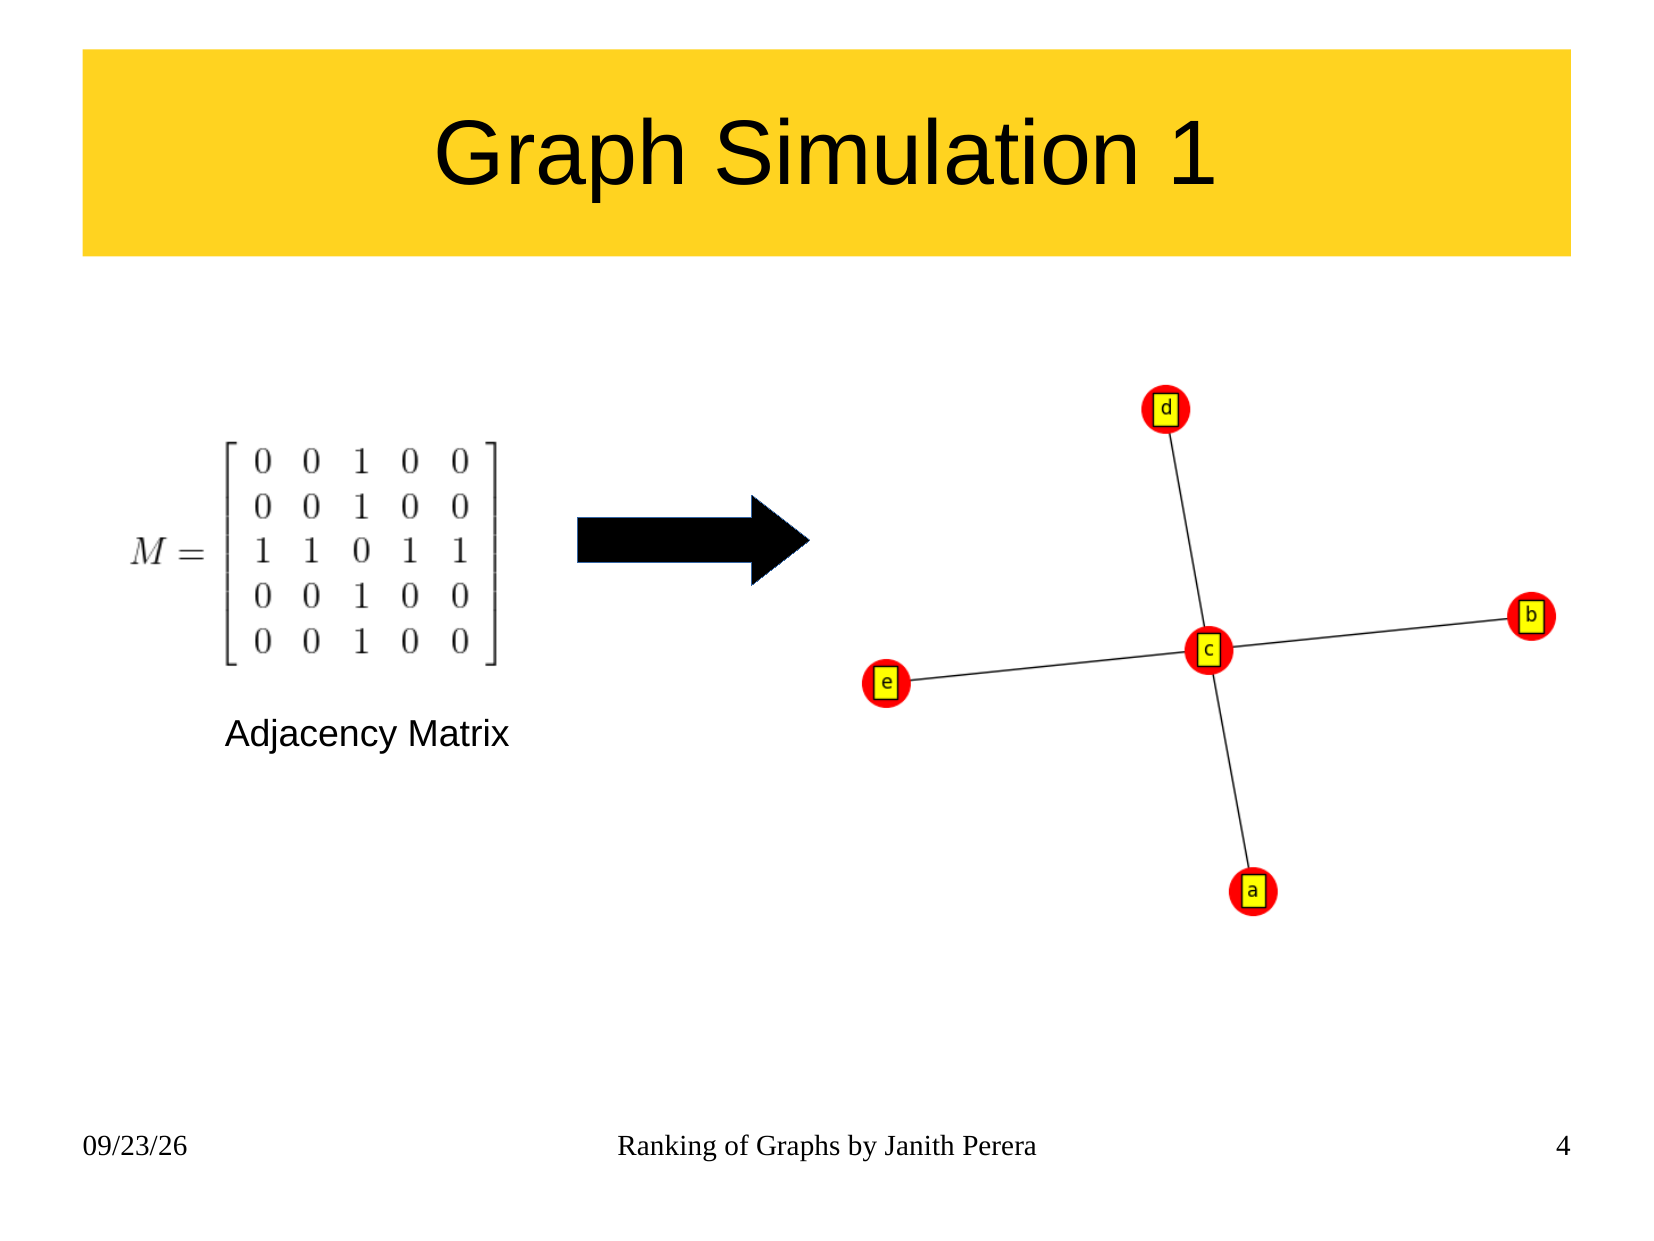

# Graph Simulation 1
Adjacency Matrix
Ranking of Graphs by Janith Perera
4